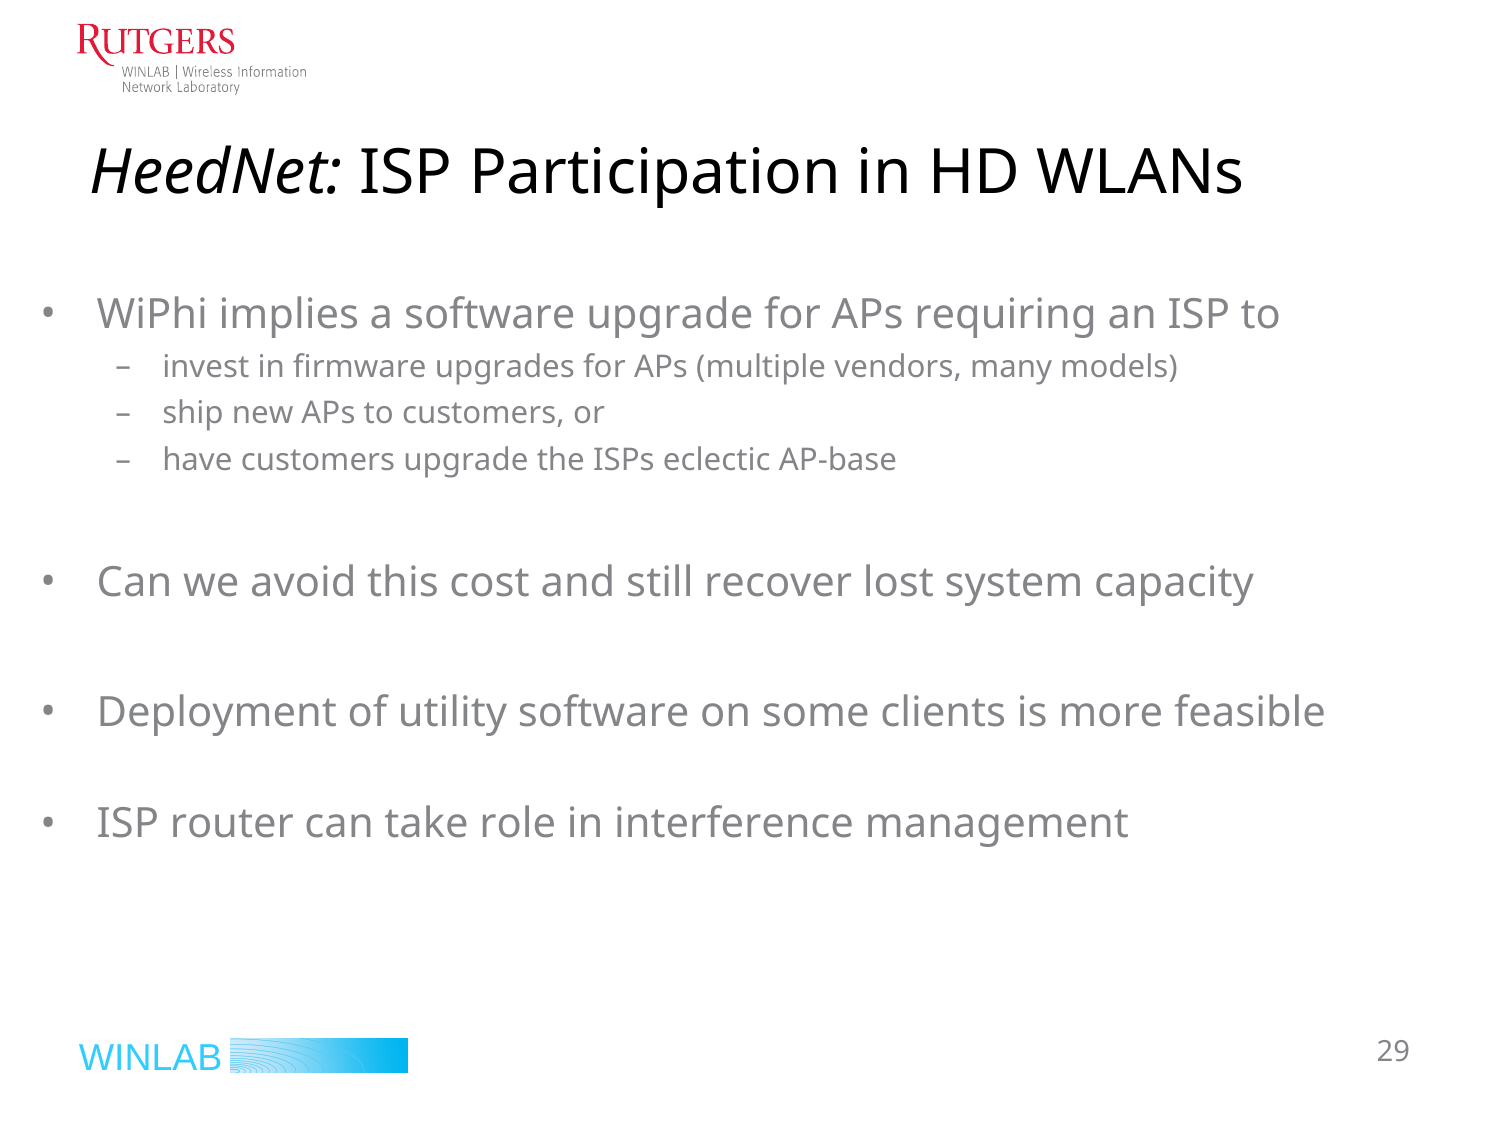

# HeedNet: ISP Participation in HD WLANs
WiPhi implies a software upgrade for APs requiring an ISP to
invest in firmware upgrades for APs (multiple vendors, many models)
ship new APs to customers, or
have customers upgrade the ISPs eclectic AP-base
Can we avoid this cost and still recover lost system capacity
Deployment of utility software on some clients is more feasible
ISP router can take role in interference management
29